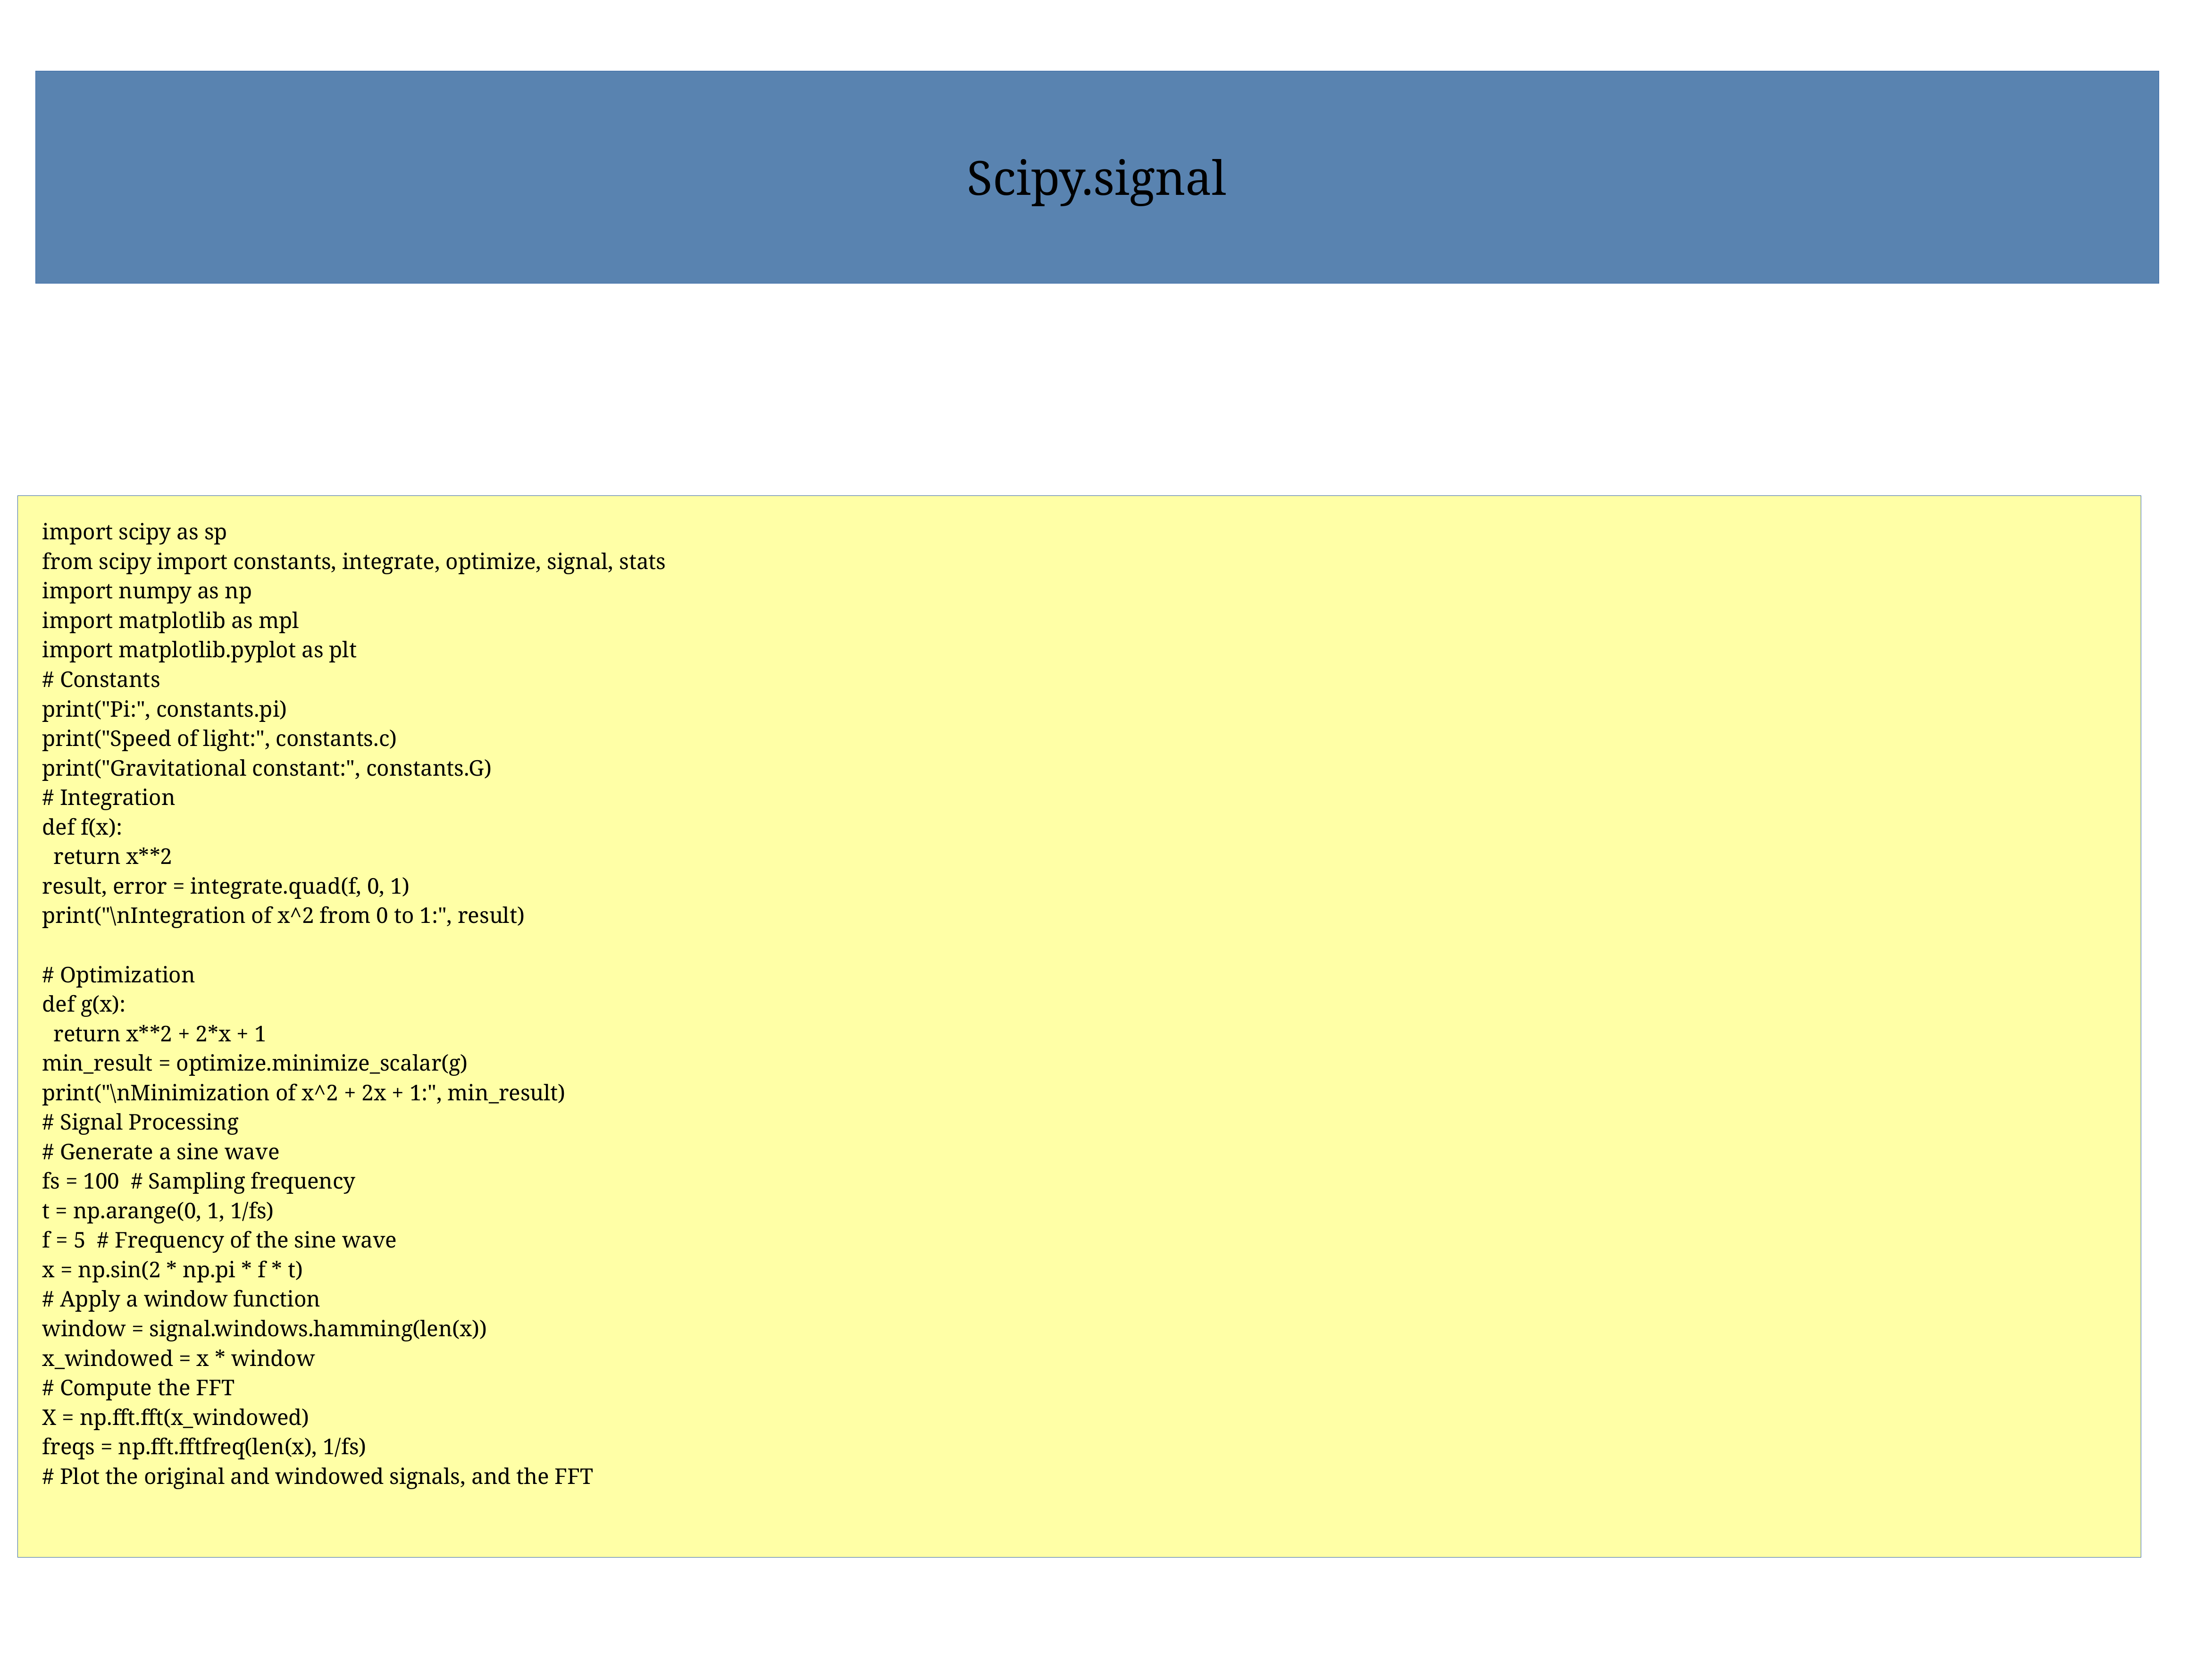

Scipy.signal
import scipy as sp
from scipy import constants, integrate, optimize, signal, stats
import numpy as np
import matplotlib as mpl
import matplotlib.pyplot as plt
# Constants
print("Pi:", constants.pi)
print("Speed of light:", constants.c)
print("Gravitational constant:", constants.G)
# Integration
def f(x):
 return x**2
result, error = integrate.quad(f, 0, 1)
print("\nIntegration of x^2 from 0 to 1:", result)
# Optimization
def g(x):
 return x**2 + 2*x + 1
min_result = optimize.minimize_scalar(g)
print("\nMinimization of x^2 + 2x + 1:", min_result)
# Signal Processing
# Generate a sine wave
fs = 100 # Sampling frequency
t = np.arange(0, 1, 1/fs)
f = 5 # Frequency of the sine wave
x = np.sin(2 * np.pi * f * t)
# Apply a window function
window = signal.windows.hamming(len(x))
x_windowed = x * window
# Compute the FFT
X = np.fft.fft(x_windowed)
freqs = np.fft.fftfreq(len(x), 1/fs)
# Plot the original and windowed signals, and the FFT